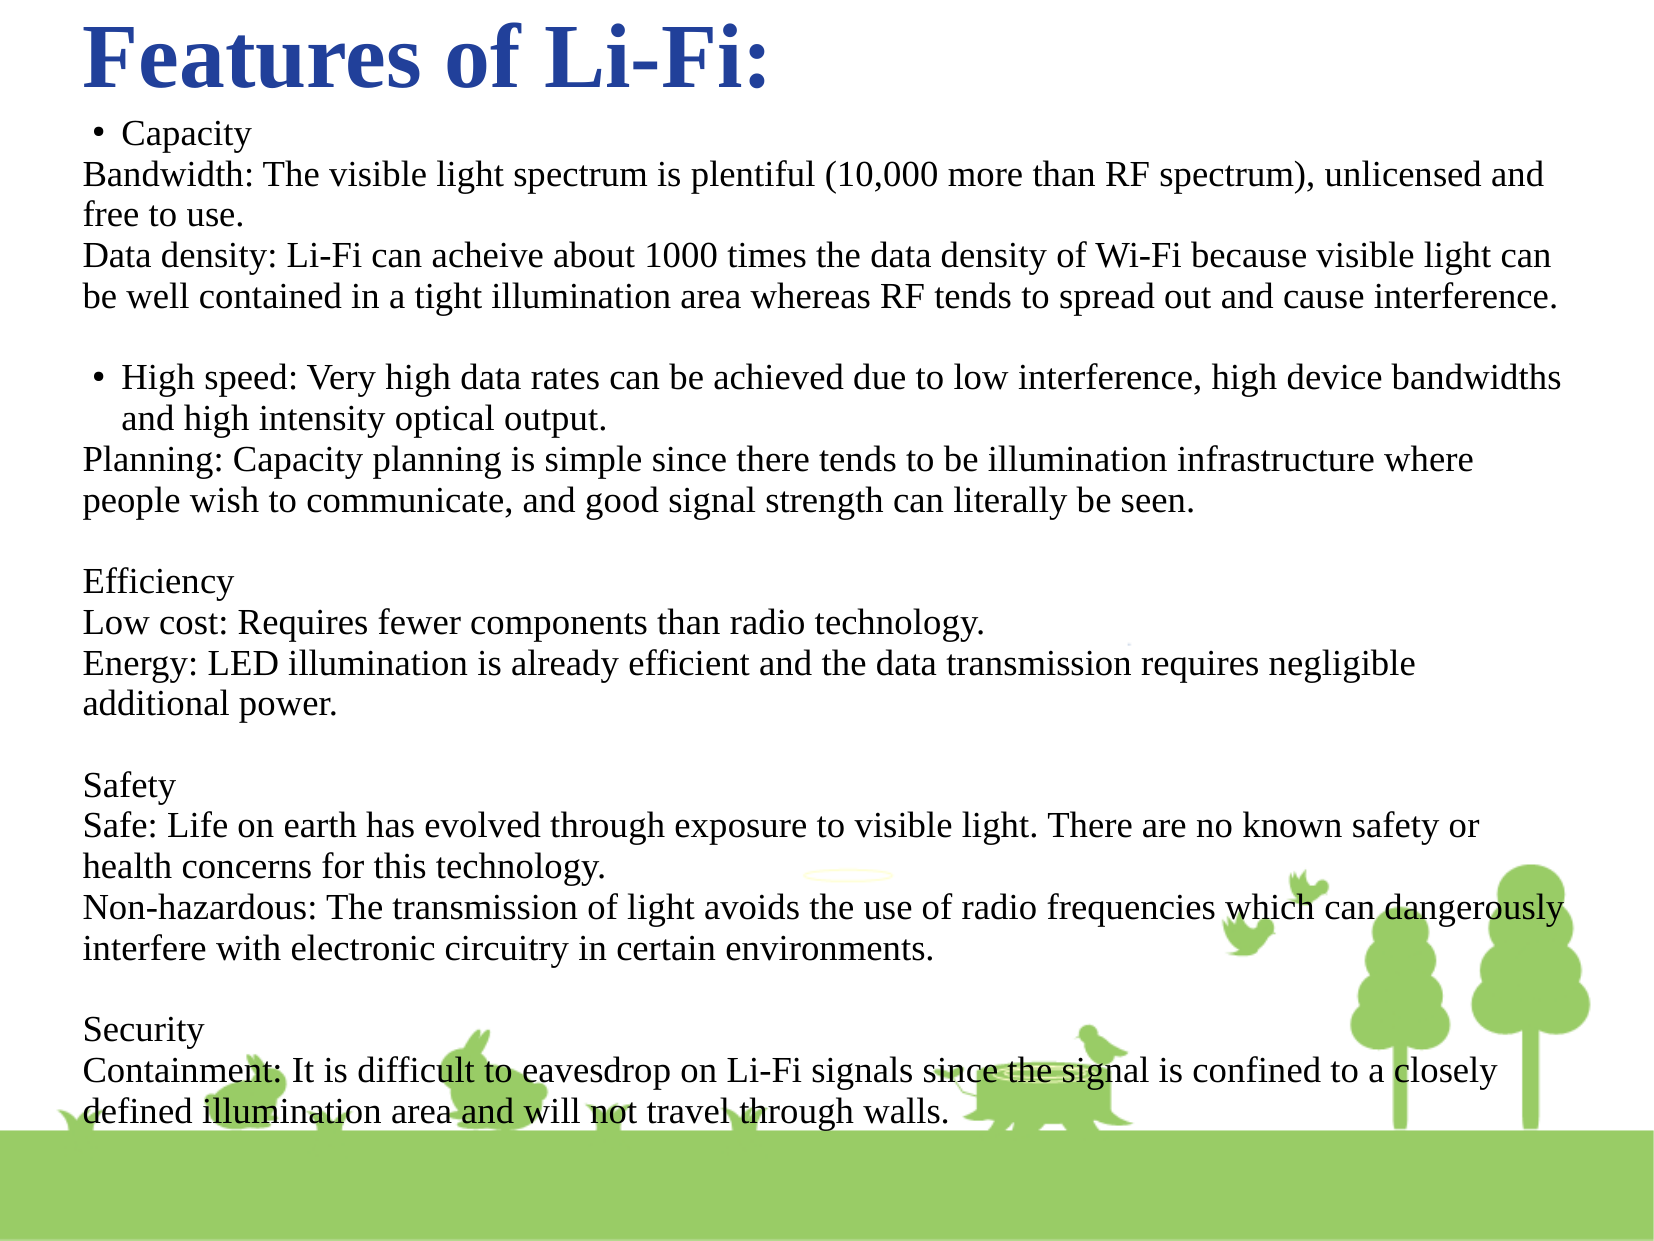

# Features of Li-Fi:
Capacity
Bandwidth: The visible light spectrum is plentiful (10,000 more than RF spectrum), unlicensed and free to use.
Data density: Li-Fi can acheive about 1000 times the data density of Wi-Fi because visible light can be well contained in a tight illumination area whereas RF tends to spread out and cause interference.
High speed: Very high data rates can be achieved due to low interference, high device bandwidths and high intensity optical output.
Planning: Capacity planning is simple since there tends to be illumination infrastructure where people wish to communicate, and good signal strength can literally be seen.
Efficiency
Low cost: Requires fewer components than radio technology.
Energy: LED illumination is already efficient and the data transmission requires negligible additional power.
Safety
Safe: Life on earth has evolved through exposure to visible light. There are no known safety or health concerns for this technology.
Non-hazardous: The transmission of light avoids the use of radio frequencies which can dangerously interfere with electronic circuitry in certain environments.
Security
Containment: It is difficult to eavesdrop on Li-Fi signals since the signal is confined to a closely defined illumination area and will not travel through walls.